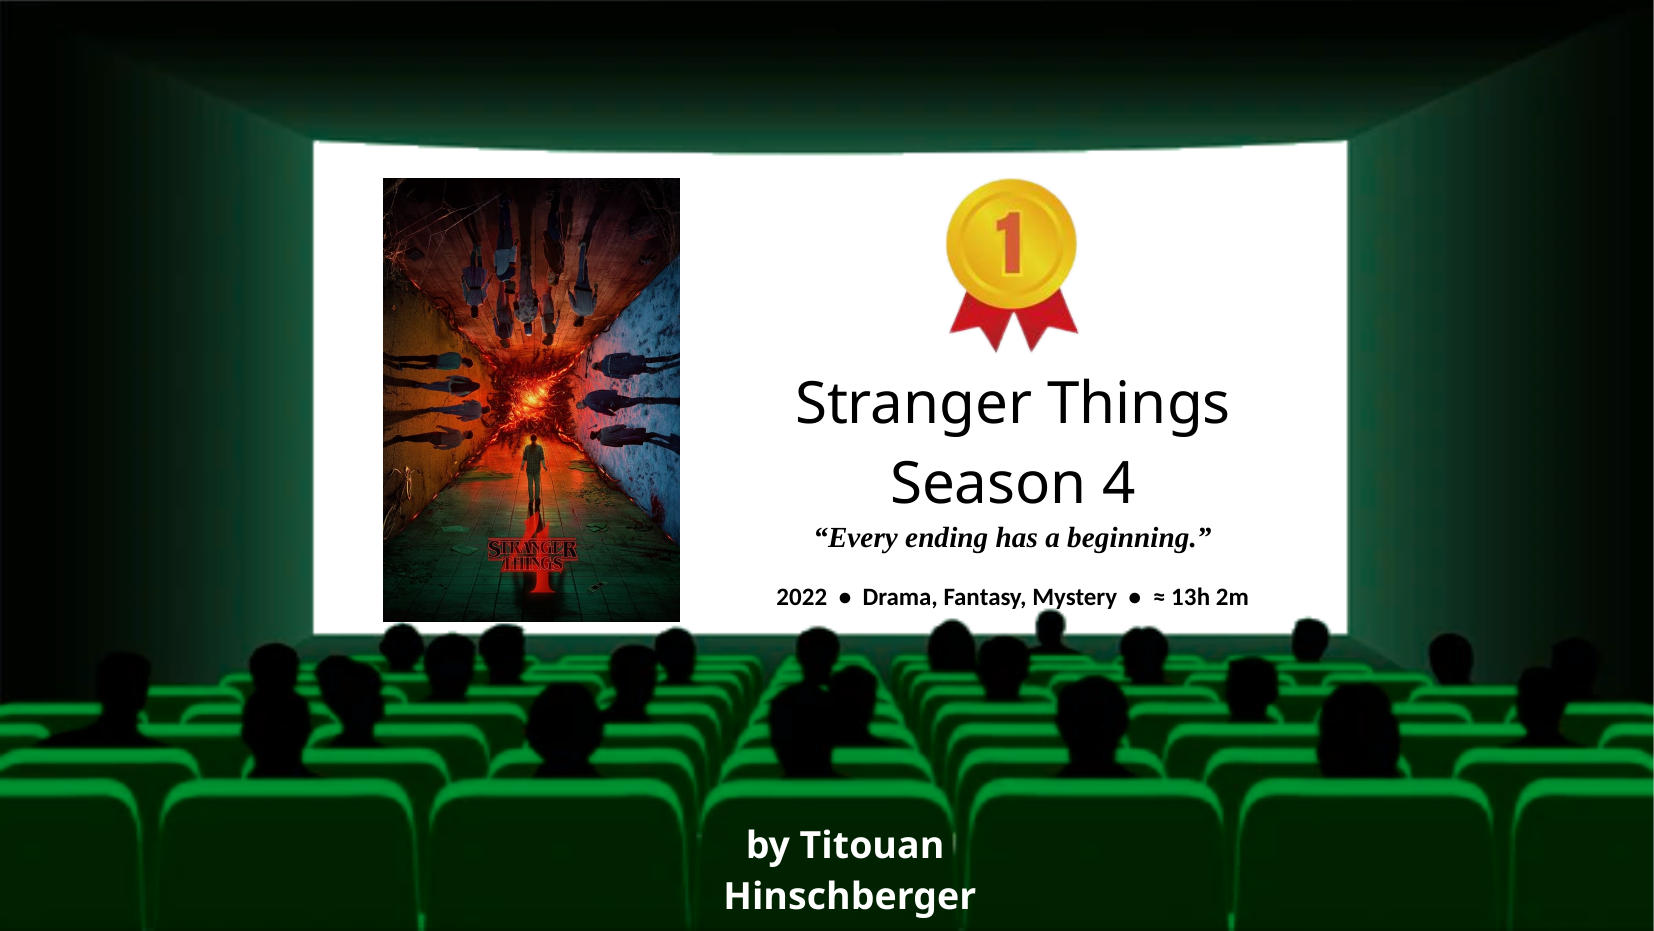

Stranger Things
Season 4
“Every ending has a beginning.”
2022 • Drama, Fantasy, Mystery • ≈ 13h 2m